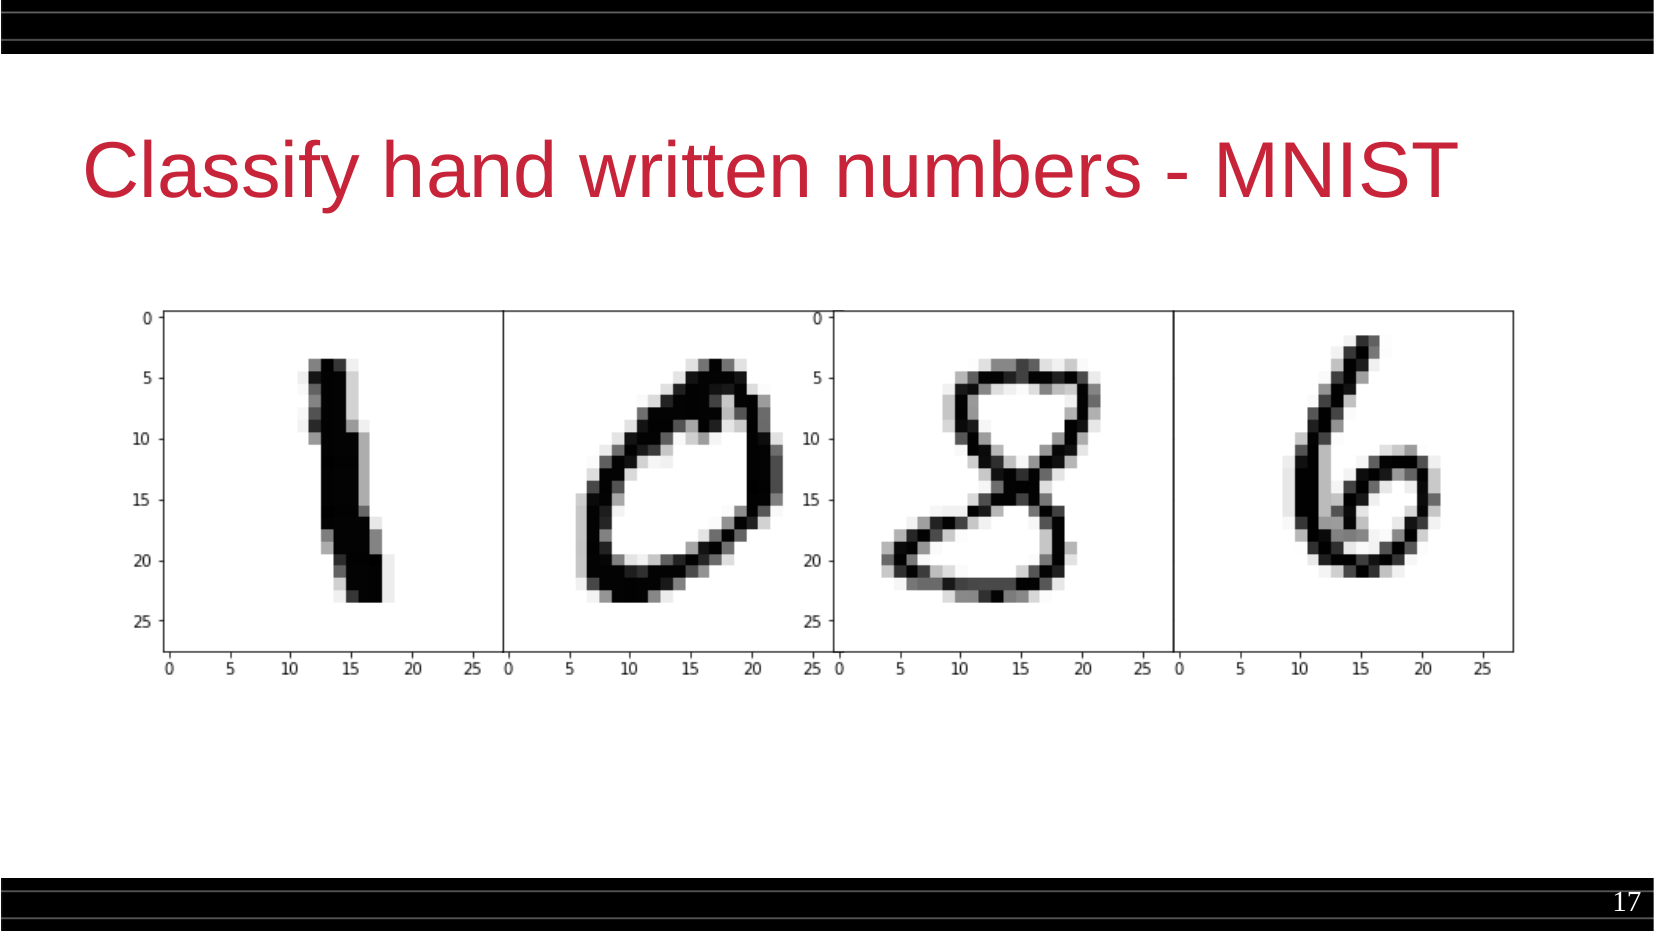

# Classify hand written numbers - MNIST